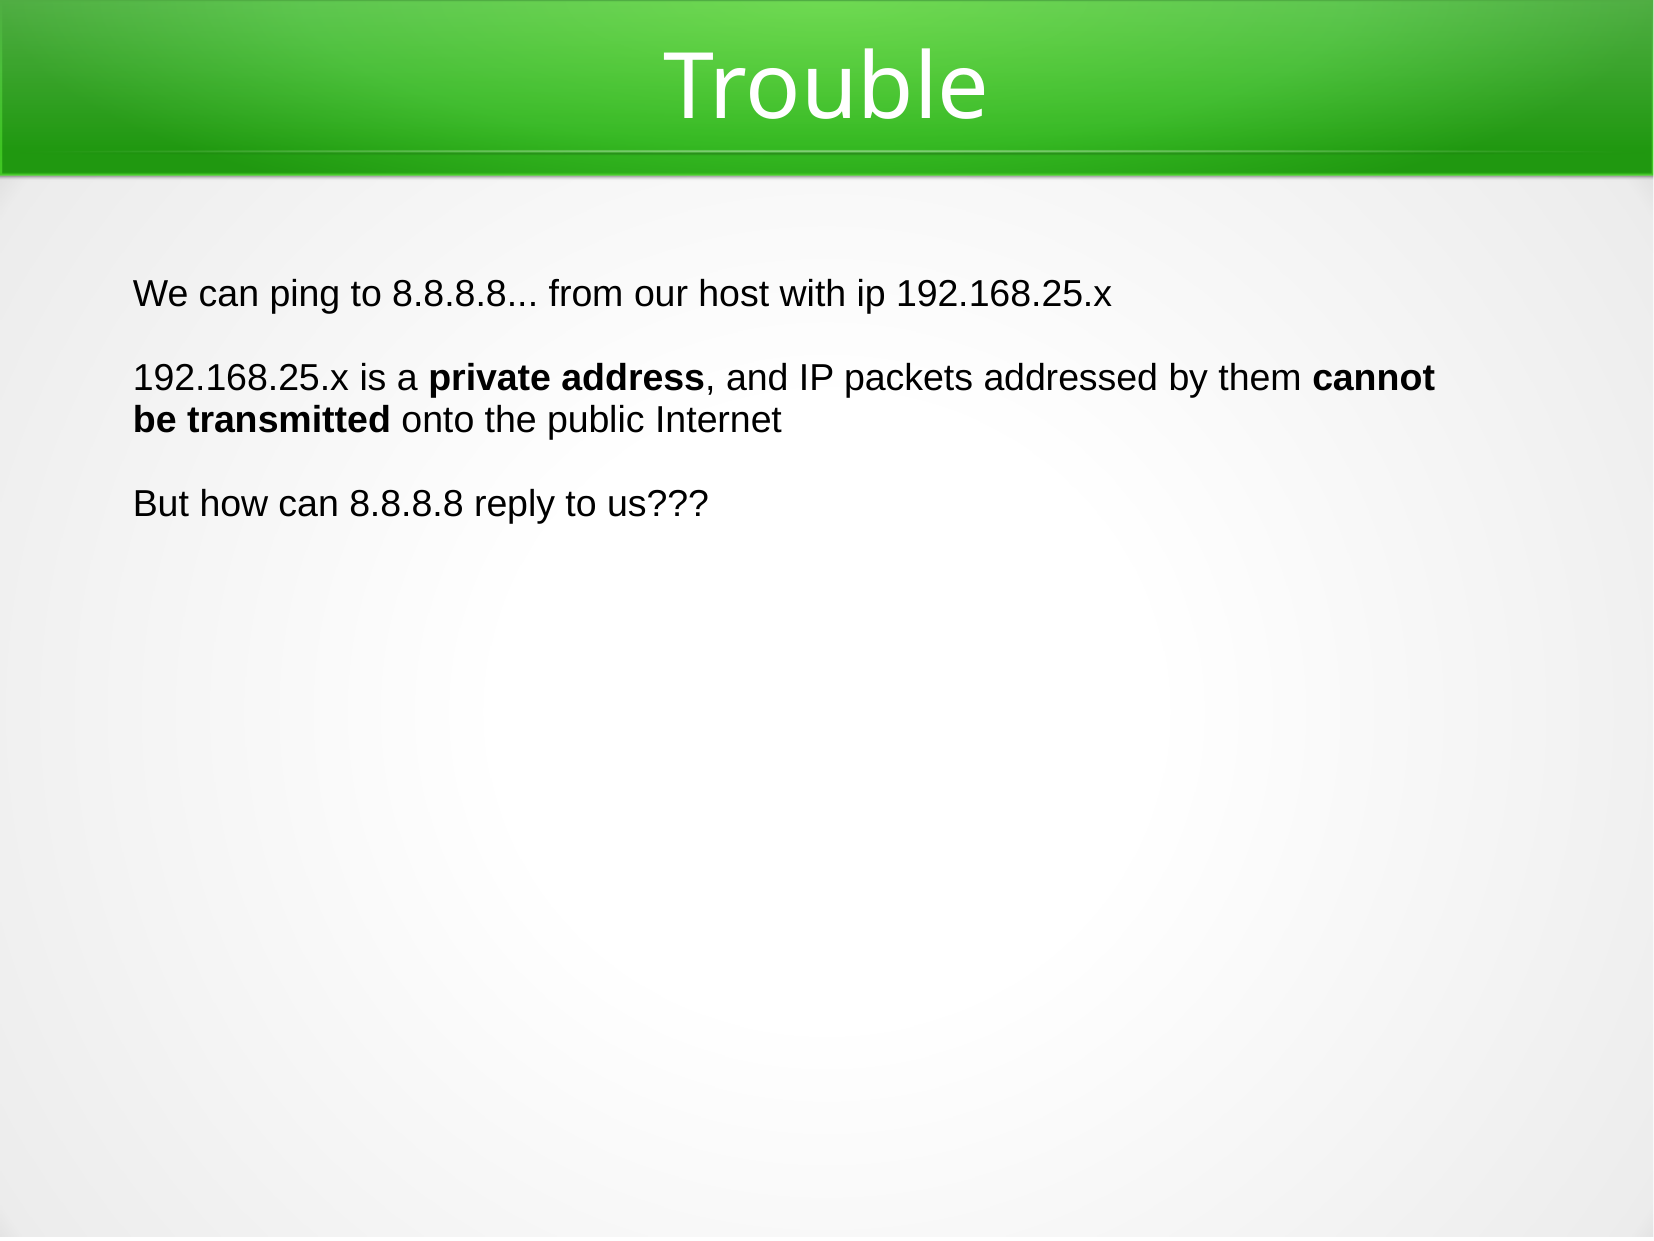

# Trouble
We can ping to 8.8.8.8... from our host with ip 192.168.25.x
192.168.25.x is a private address, and IP packets addressed by them cannot be transmitted onto the public Internet
But how can 8.8.8.8 reply to us???